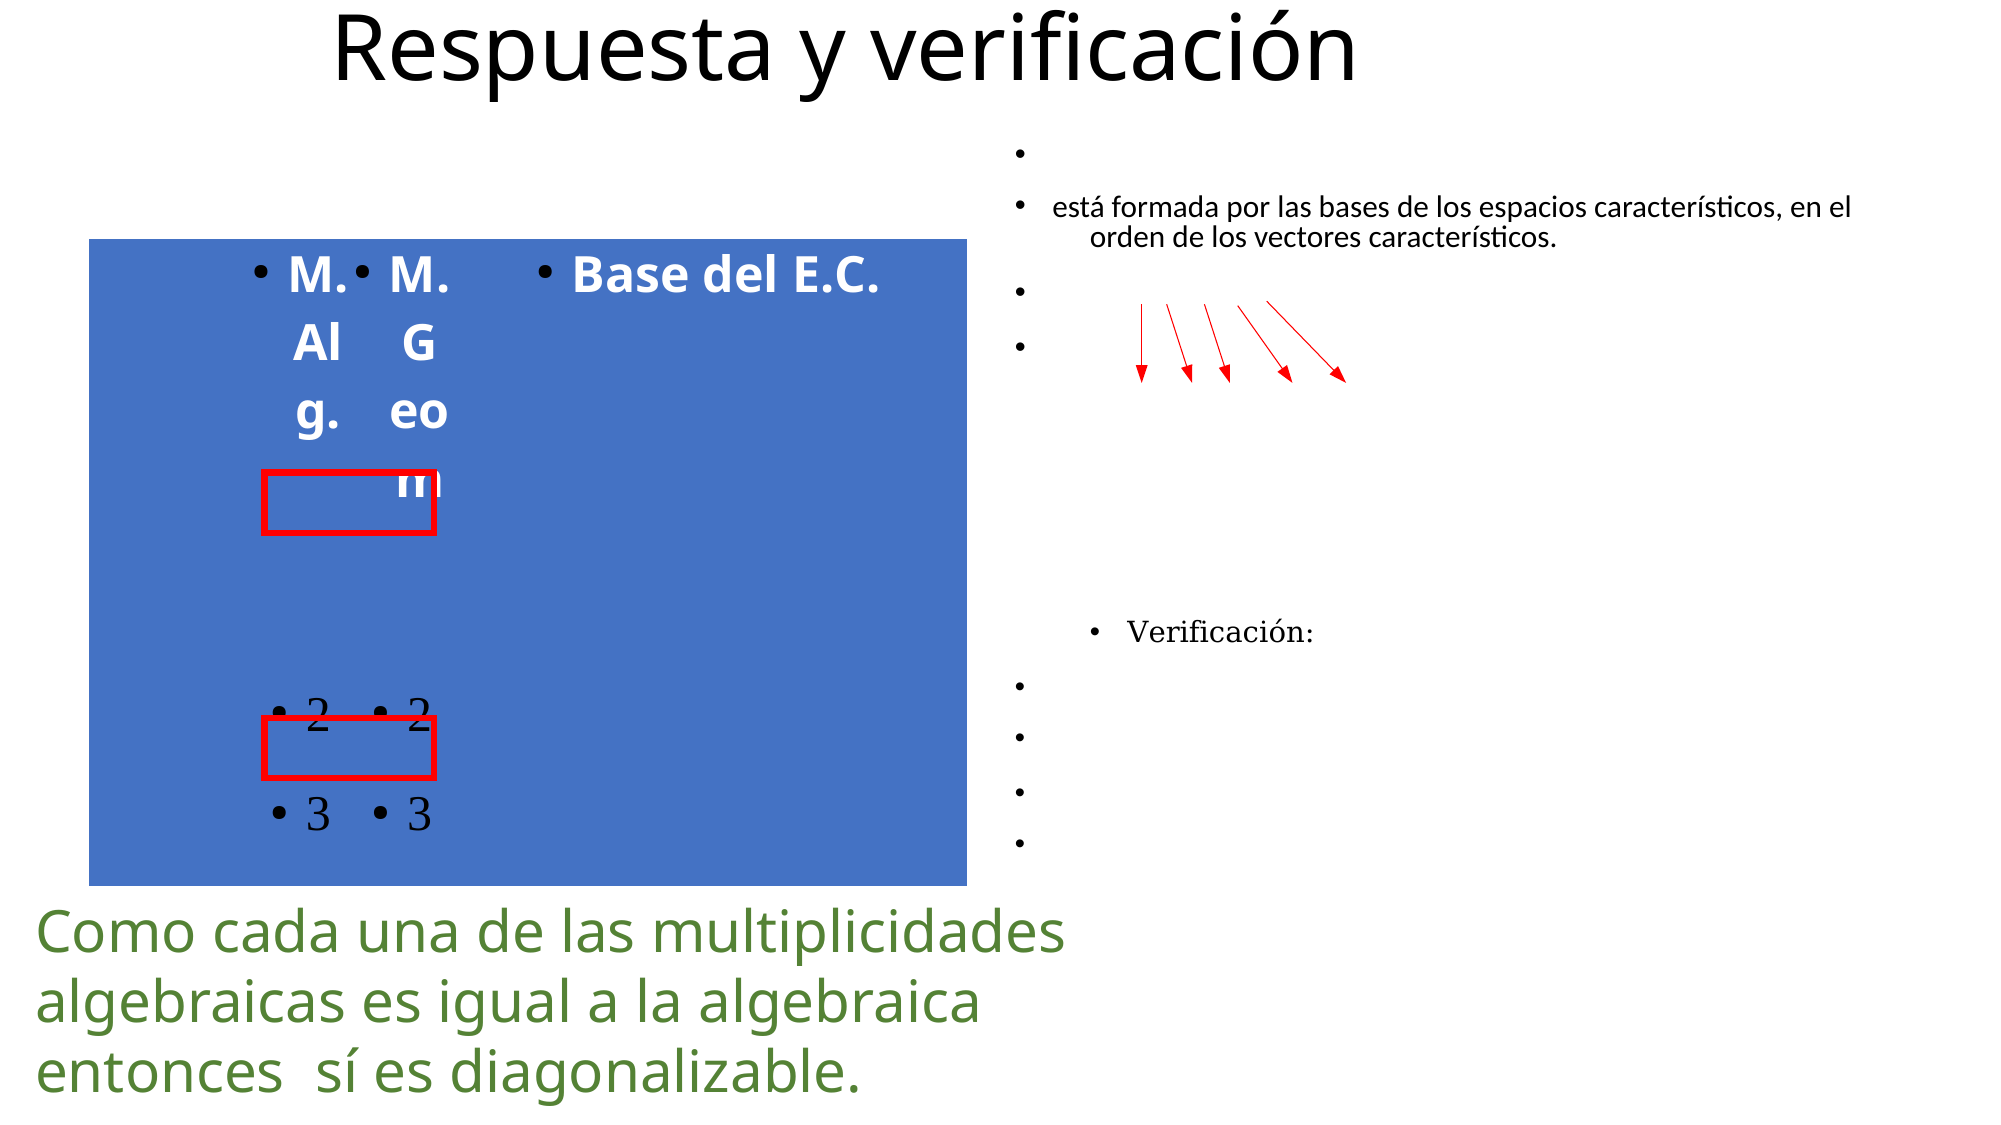

# Respuesta y verificación
está formada por las bases de los espacios característicos, en el orden de los vectores característicos.
| | M. Alg. | M. Geom | Base del E.C. |
| --- | --- | --- | --- |
| | 2 | 2 | |
| | 3 | 3 | |
Verificación:
Como cada una de las multiplicidades
algebraicas es igual a la algebraica
entonces sí es diagonalizable.